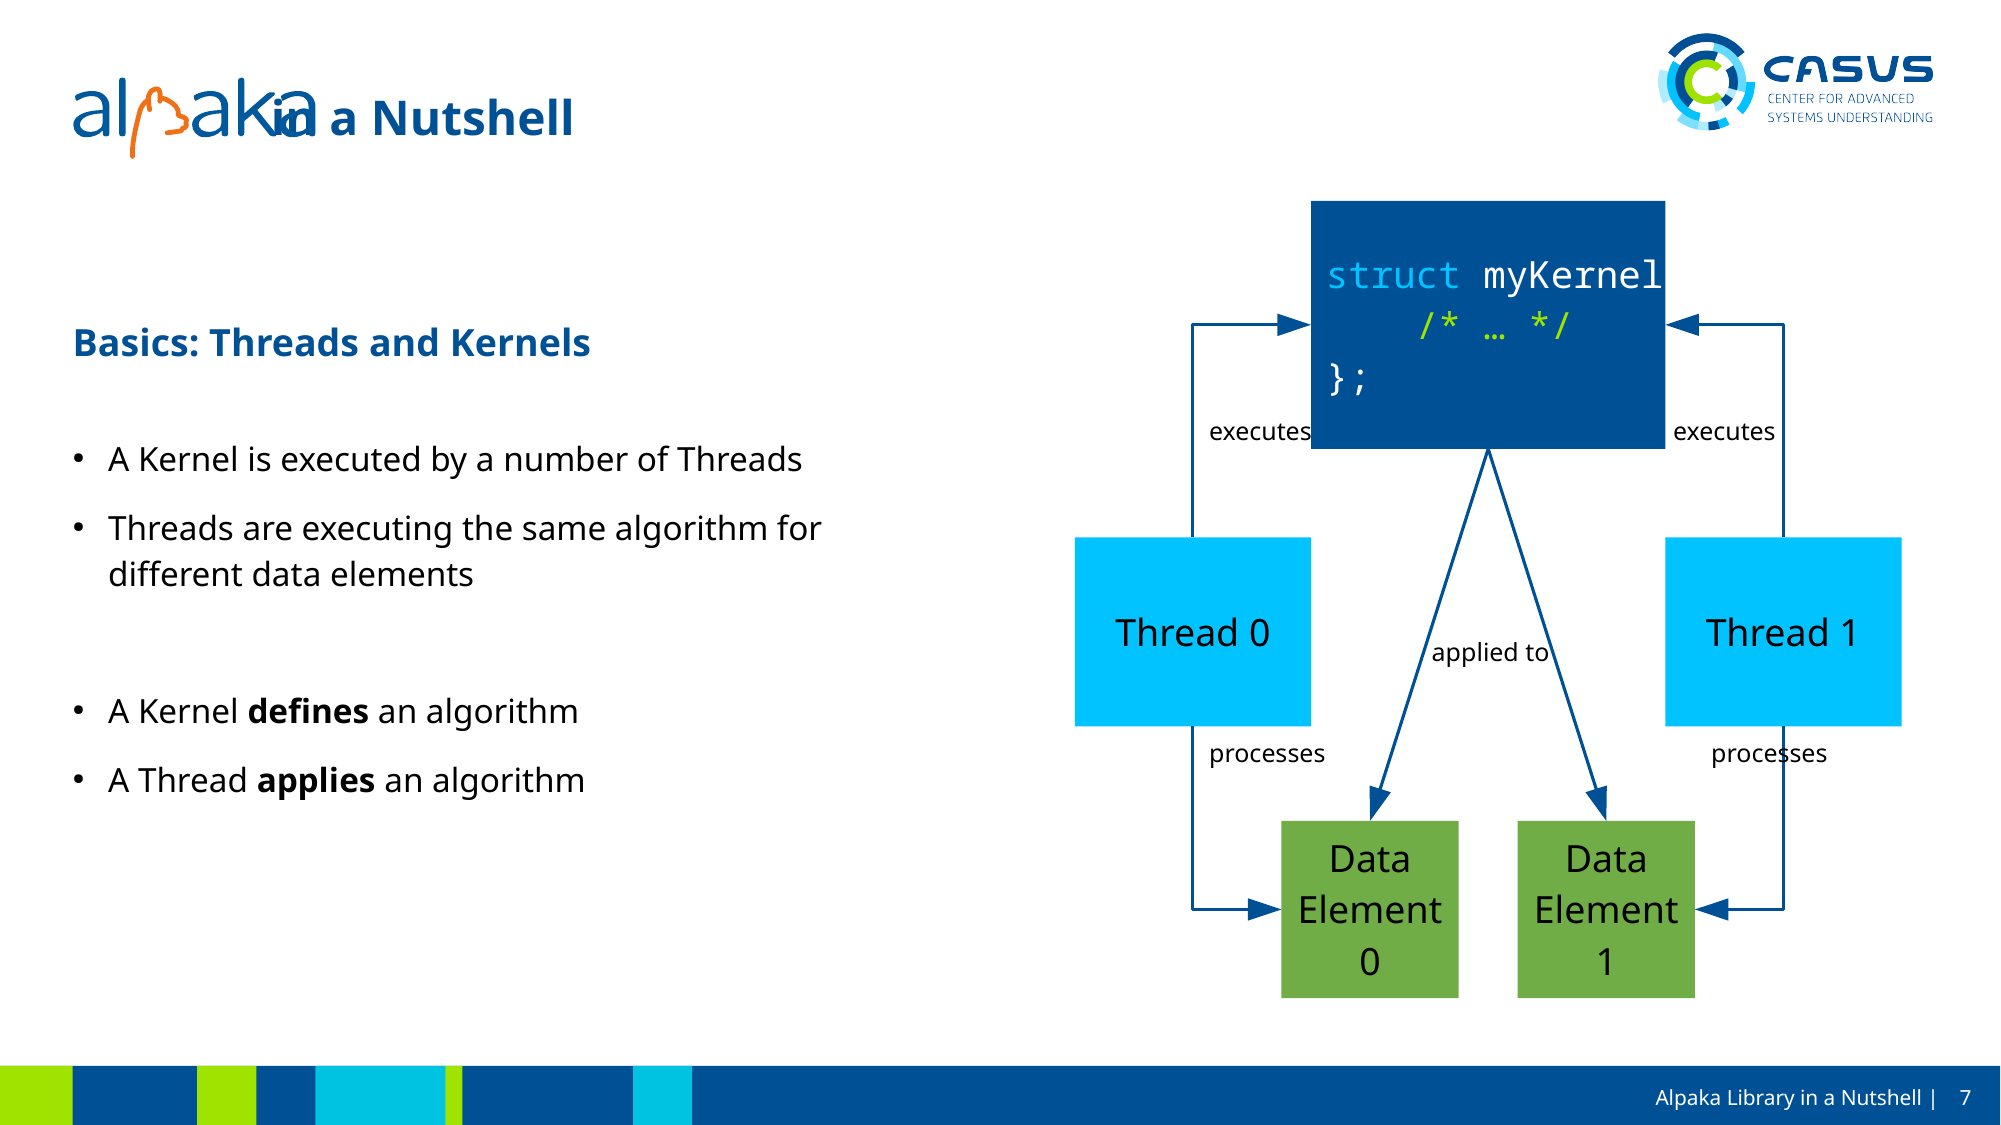

#
 in a Nutshell
struct myKernel {
 /* … */
};
Basics: Threads and Kernels
A Kernel is executed by a number of Threads
Threads are executing the same algorithm for different data elements
A Kernel defines an algorithm
A Thread applies an algorithm
Thread 0
Thread 1
Data
Element
0
Data
Element
1
Alpaka Library in a Nutshell
7